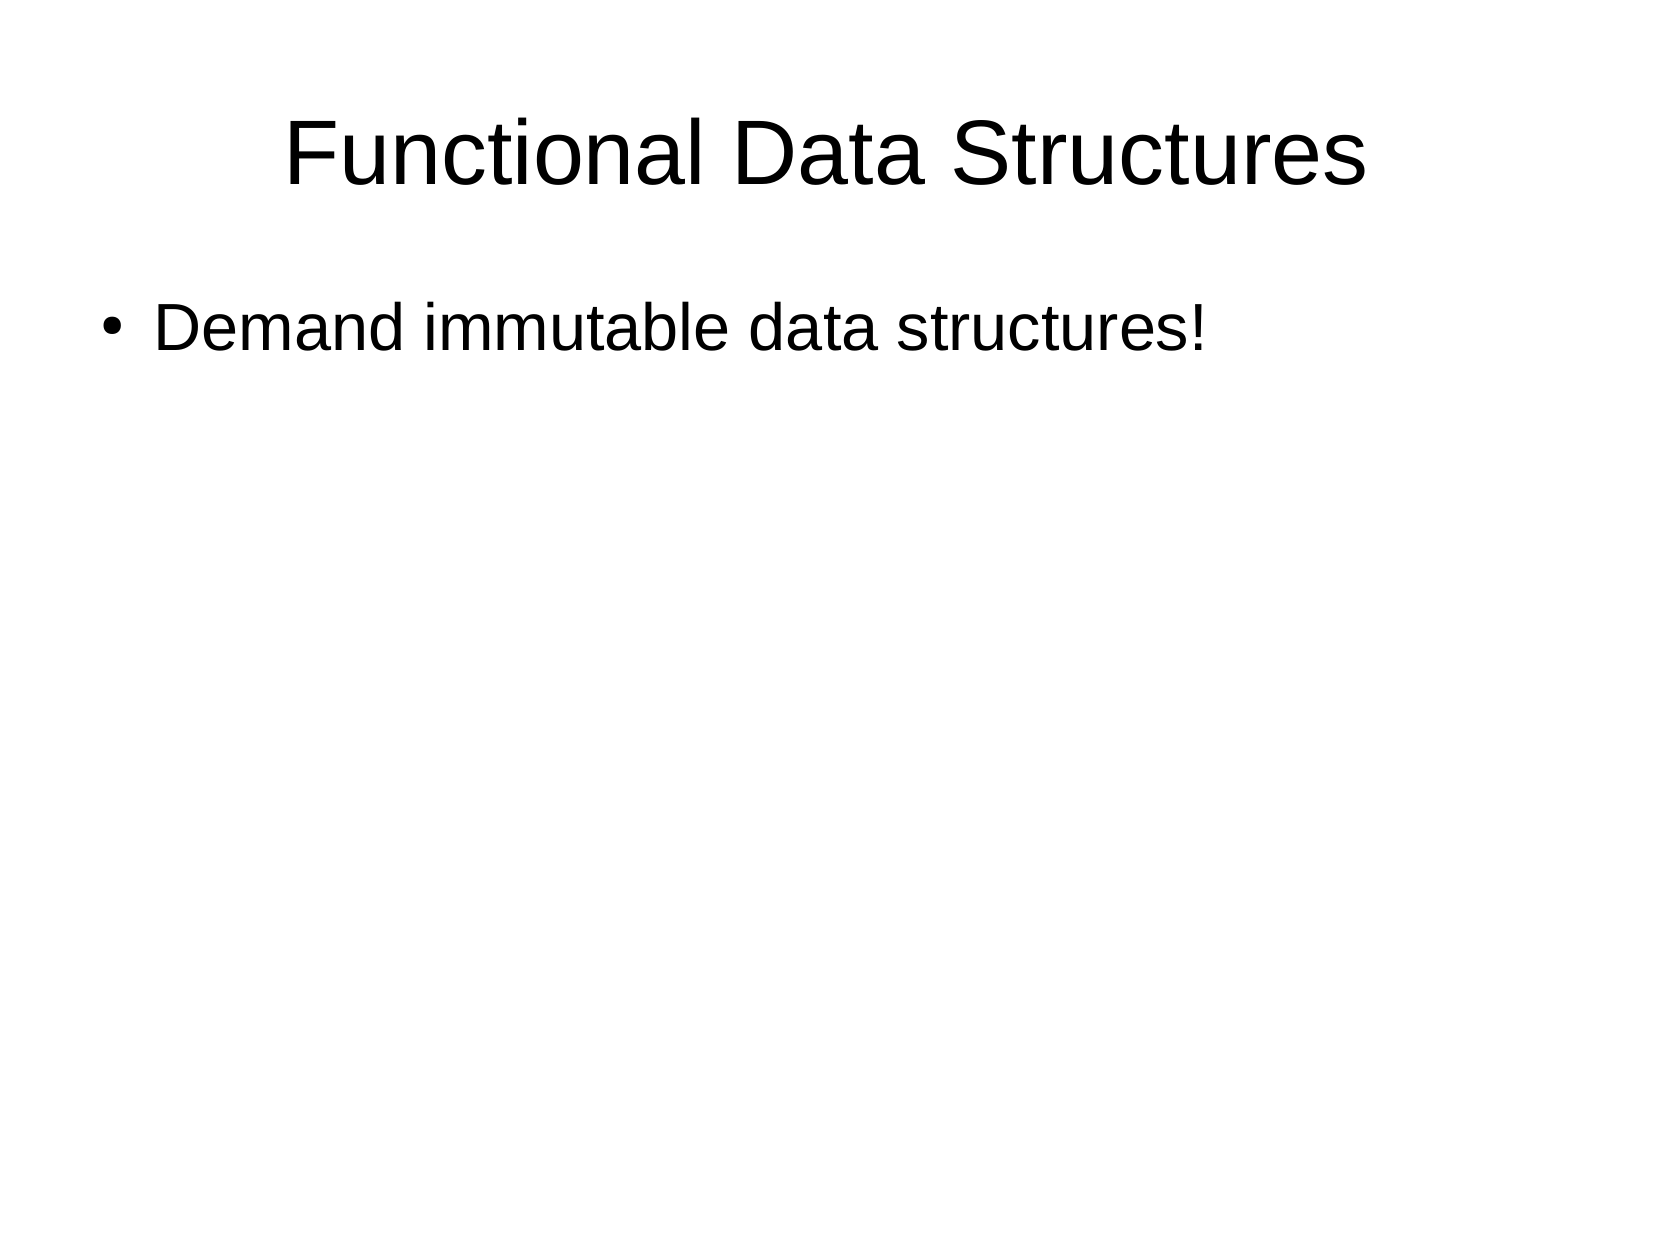

# Functional Data Structures
Demand immutable data structures!